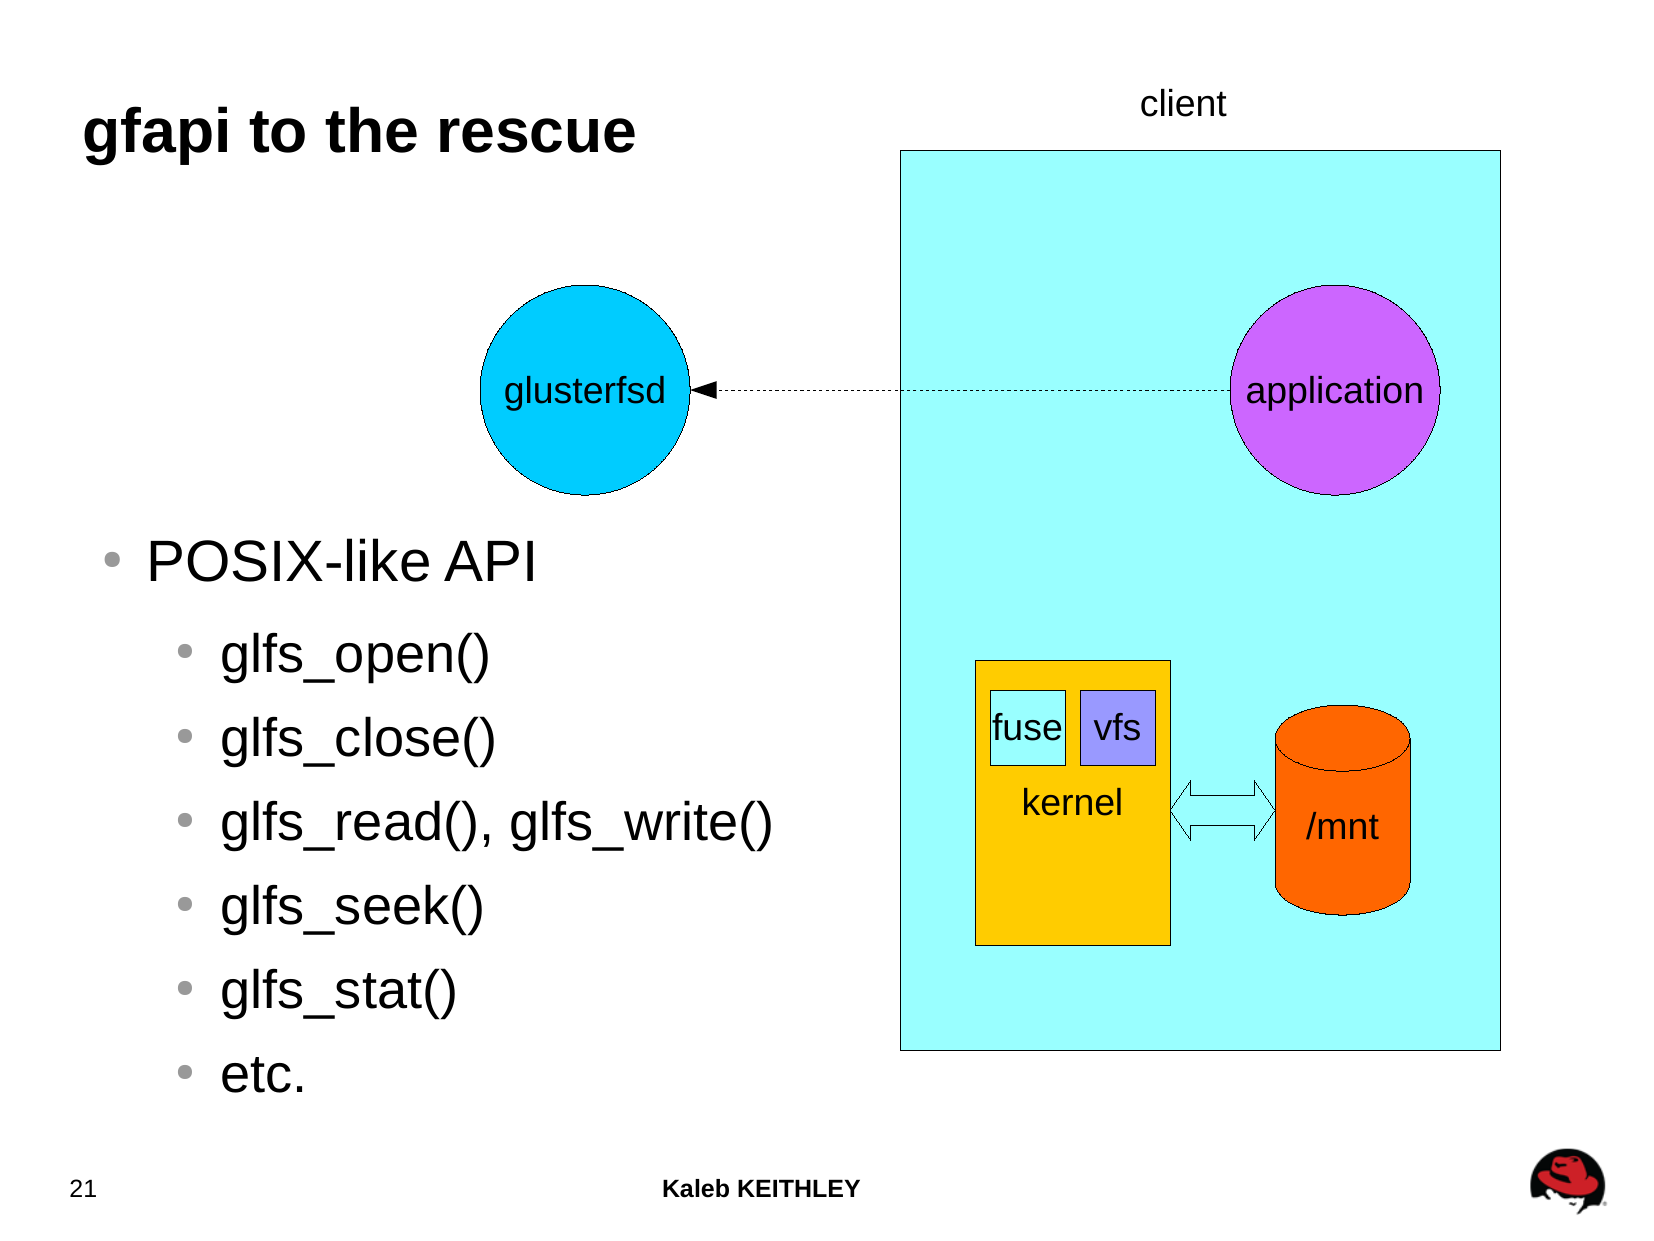

# gfapi to the rescue
client
POSIX-like API
glfs_open()
glfs_close()
glfs_read(), glfs_write()
glfs_seek()
glfs_stat()
etc.
glusterfsd
application
kernel
fuse
vfs
/mnt